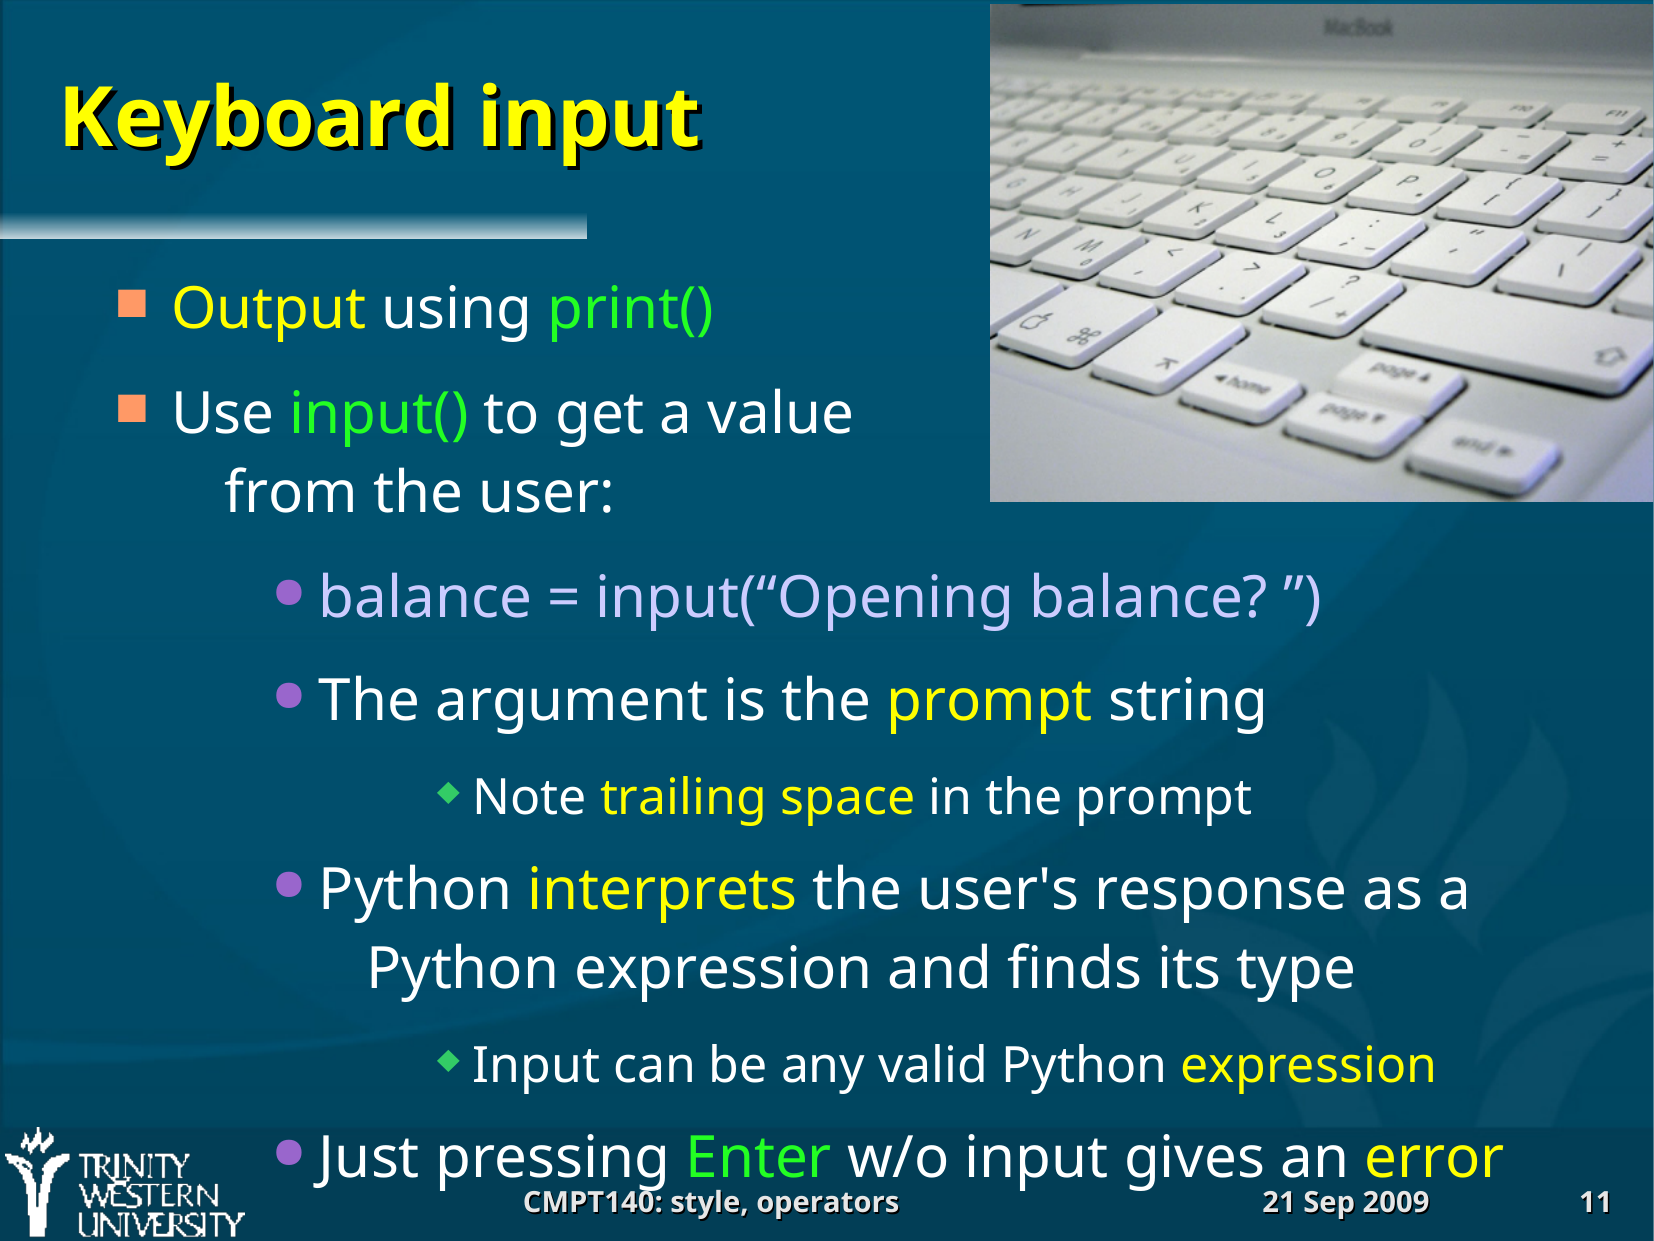

# Keyboard input
Output using print()
Use input() to get a value
from the user:
balance = input(“Opening balance? ”)
The argument is the prompt string
Note trailing space in the prompt
Python interprets the user's response as a Python expression and finds its type
Input can be any valid Python expression
Just pressing Enter w/o input gives an error
CMPT140: style, operators
21 Sep 2009
11